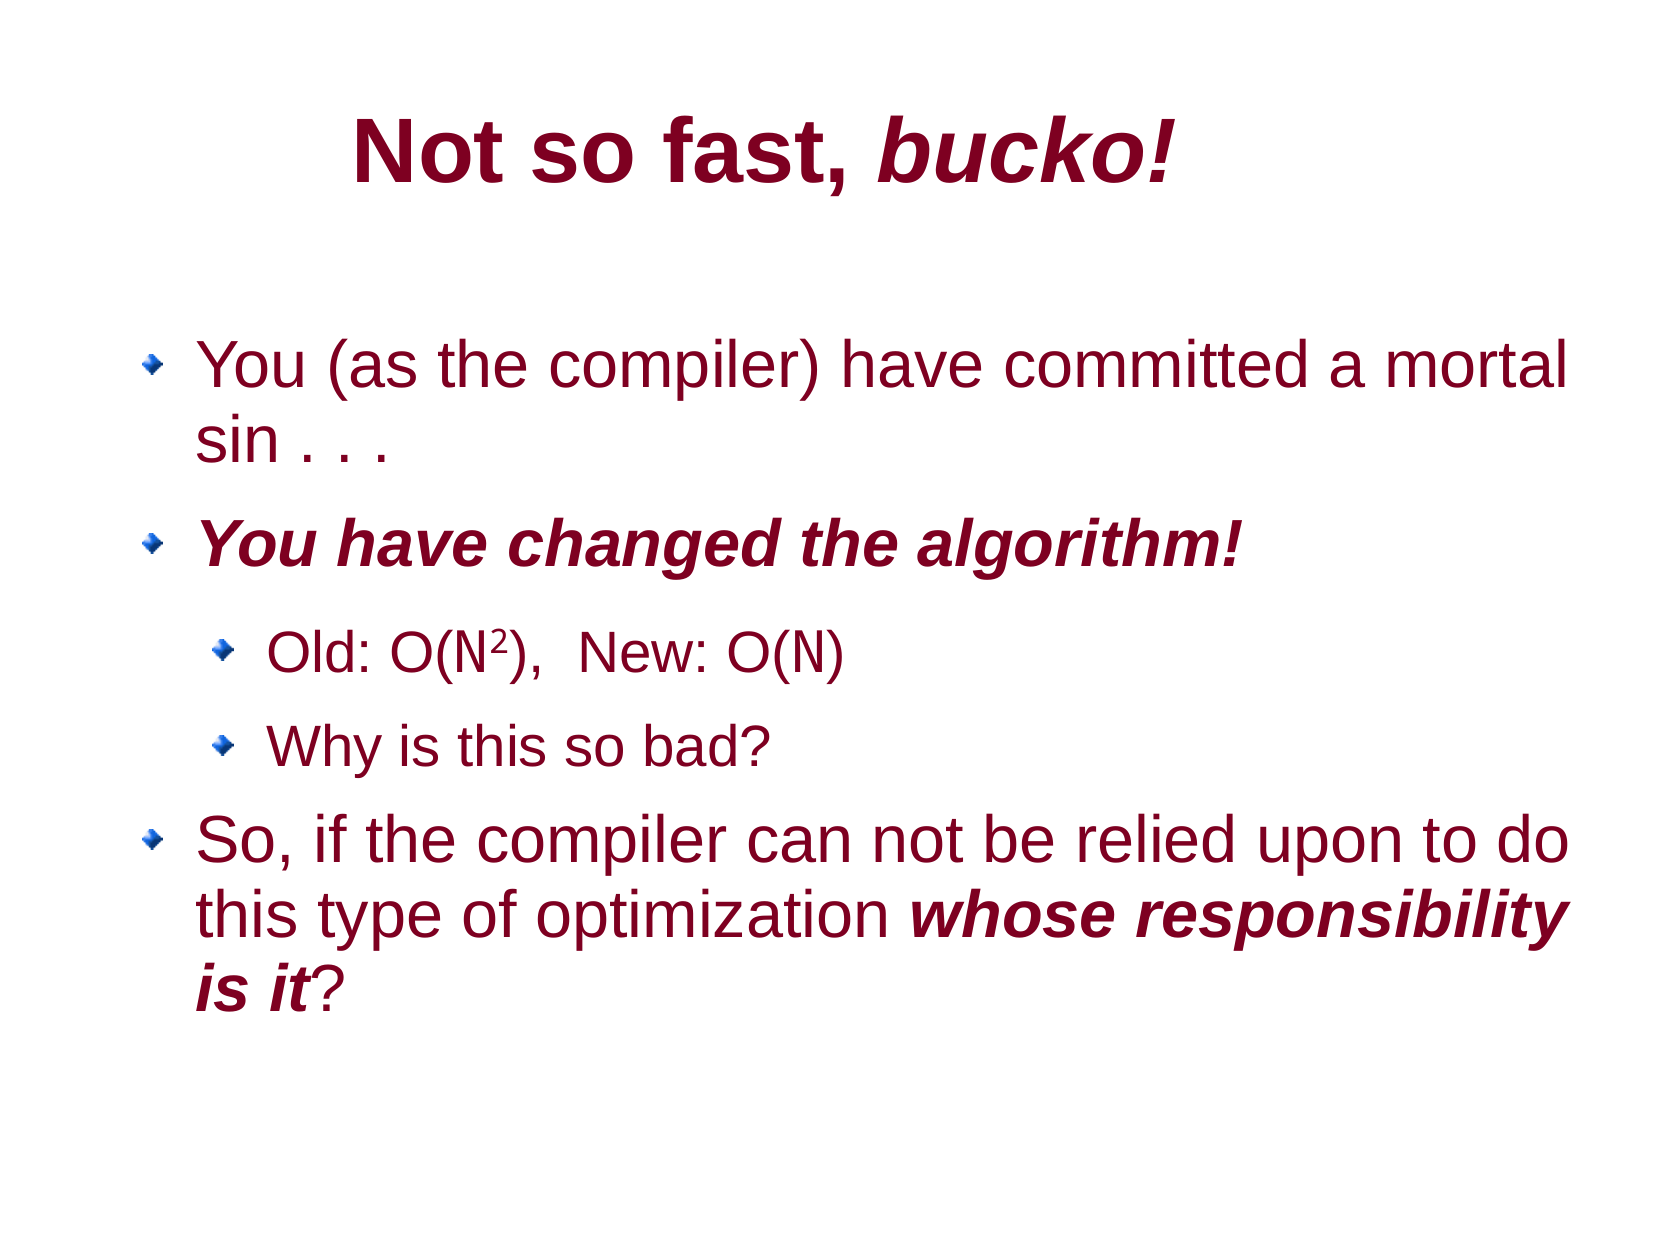

# Not so fast, bucko!
You (as the compiler) have committed a mortal sin . . .
You have changed the algorithm!
Old: O(N2), New: O(N)
Why is this so bad?
So, if the compiler can not be relied upon to do this type of optimization whose responsibility is it?